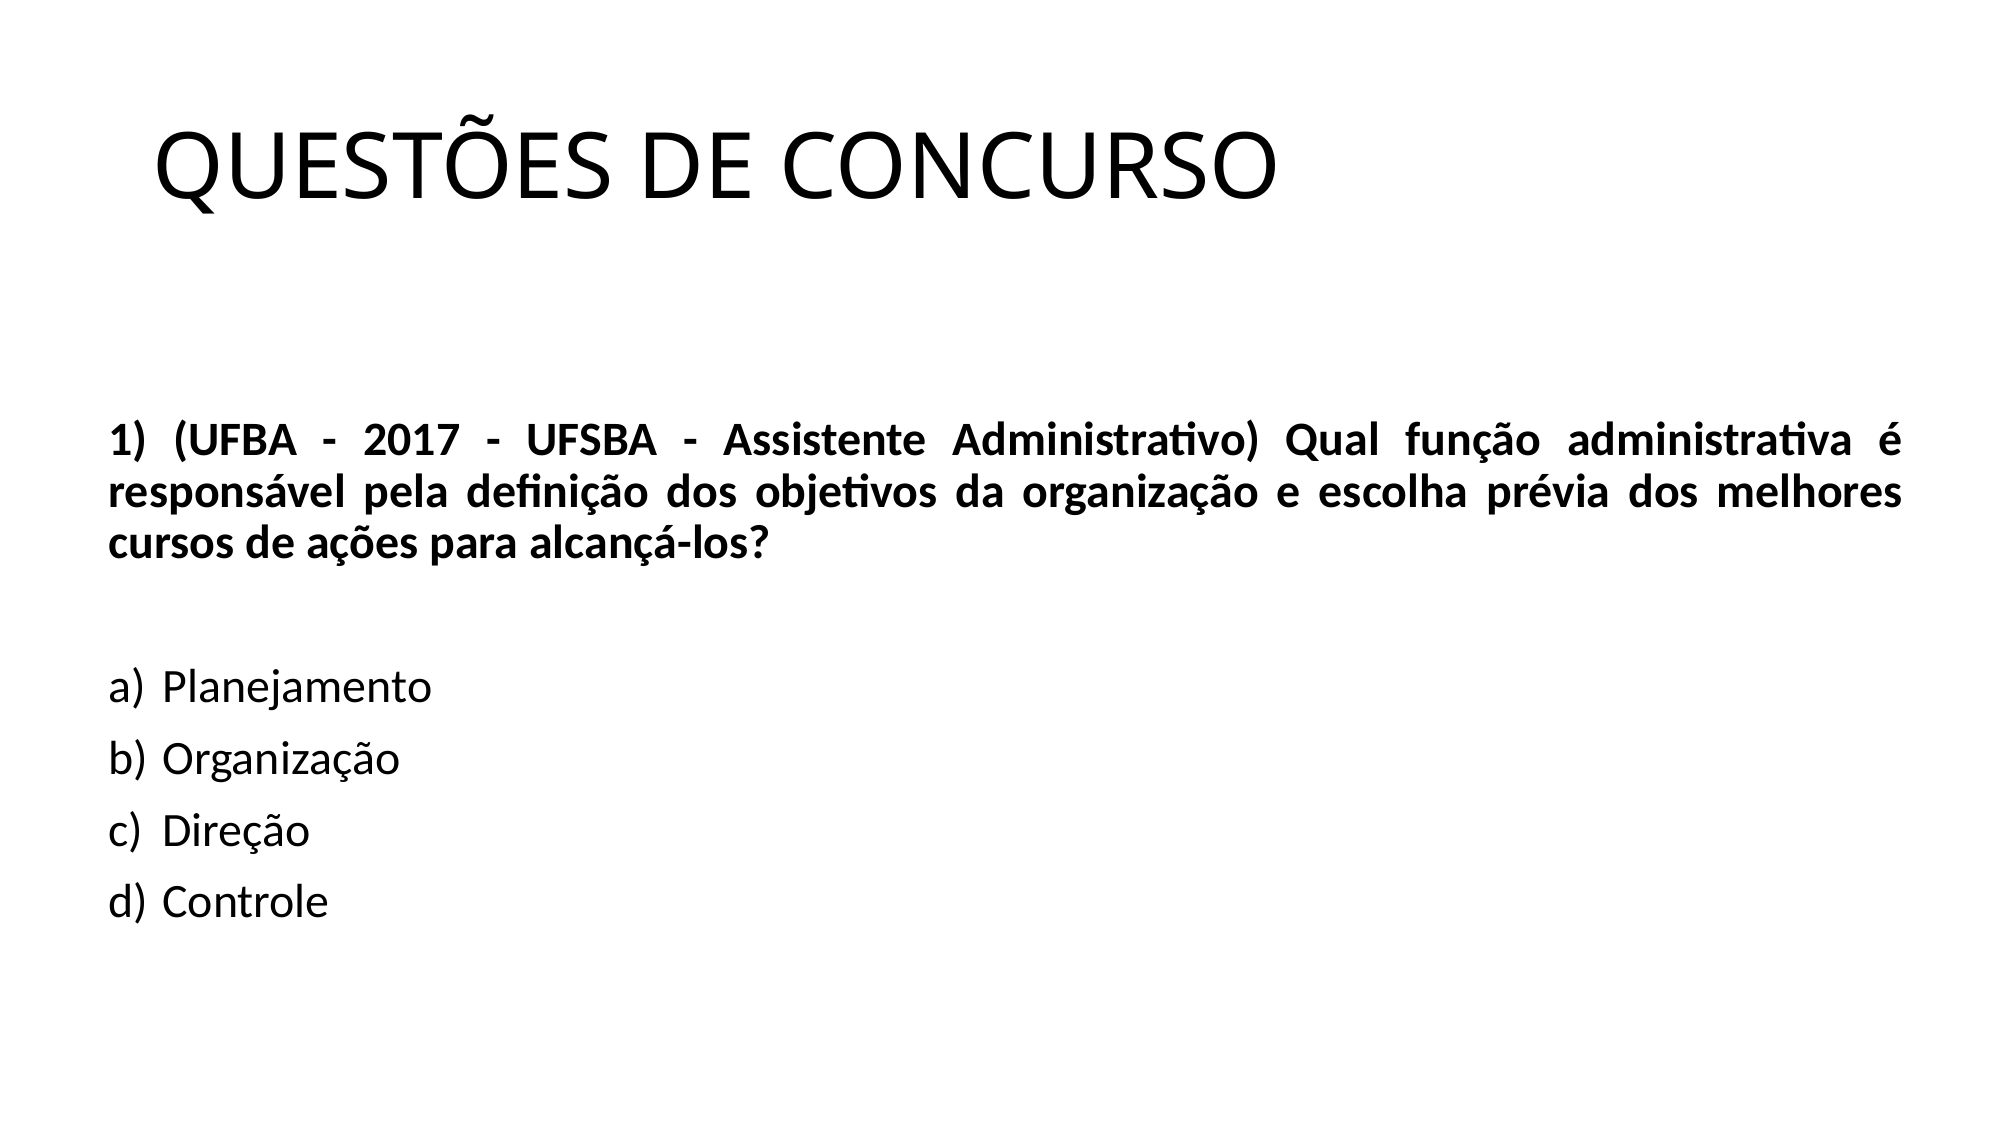

# QUESTÕES DE CONCURSO
1) (UFBA - 2017 - UFSBA - Assistente Administrativo) Qual função administrativa é responsável pela definição dos objetivos da organização e escolha prévia dos melhores cursos de ações para alcançá-los?
Planejamento
Organização
Direção
Controle